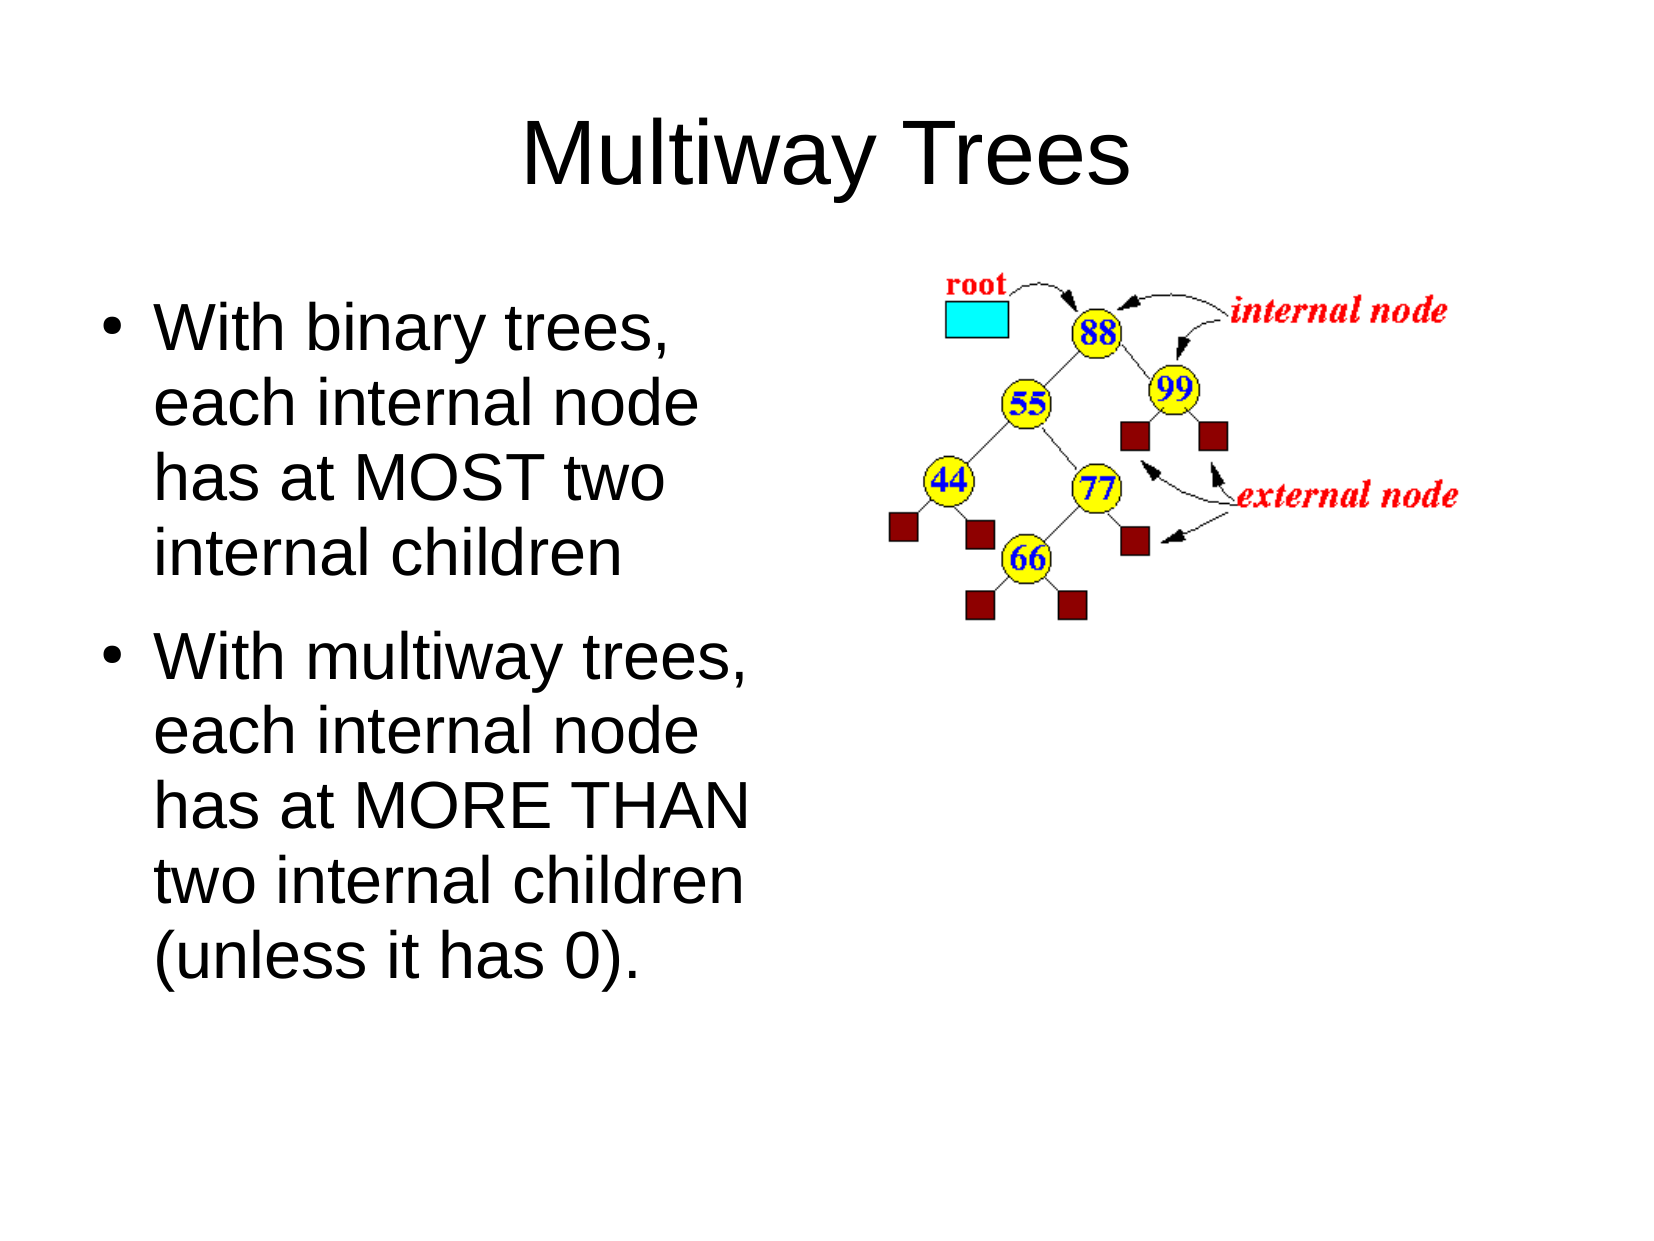

# Multiway Trees
With binary trees, each internal node has at MOST two internal children
With multiway trees, each internal node has at MORE THAN two internal children (unless it has 0).